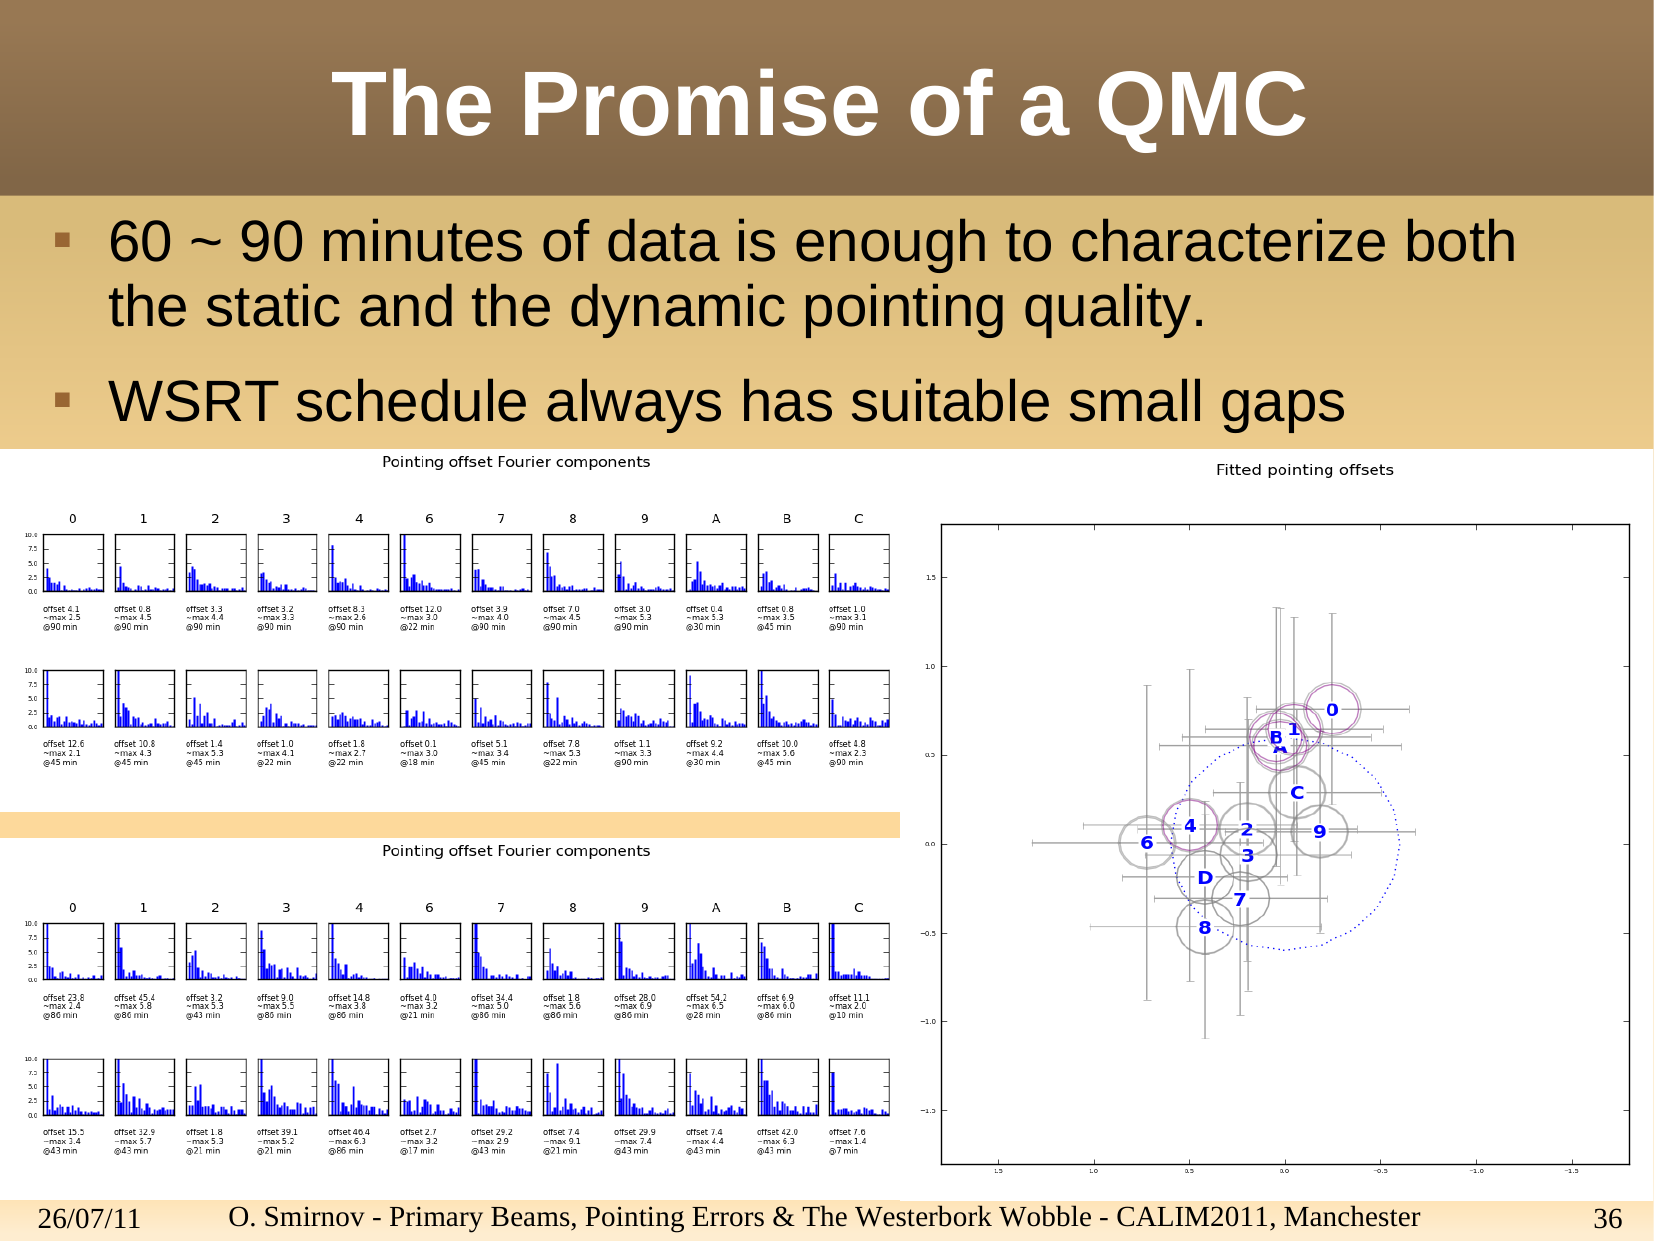

# The Promise of a QMC
60 ~ 90 minutes of data is enough to characterize both the static and the dynamic pointing quality.
WSRT schedule always has suitable small gaps
O. Smirnov - Primary Beams, Pointing Errors & The Westerbork Wobble - CALIM2011, Manchester
26/07/11
36